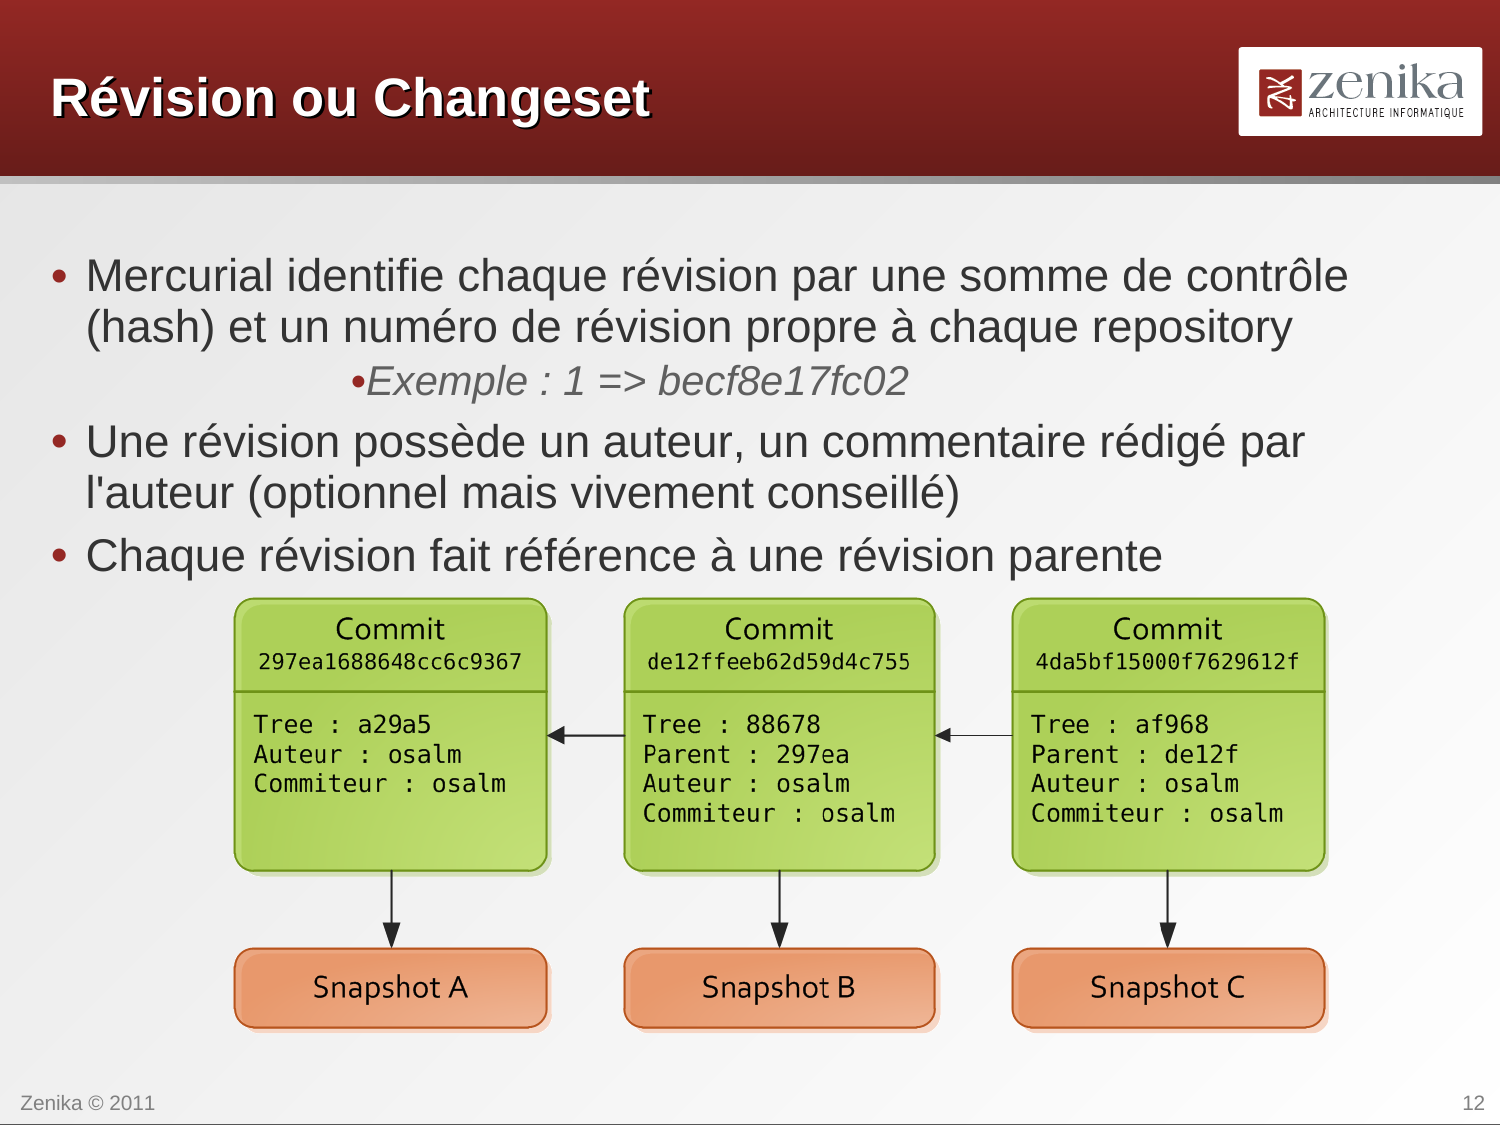

# Révision ou Changeset
Mercurial identifie chaque révision par une somme de contrôle (hash) et un numéro de révision propre à chaque repository
Exemple : 1 => becf8e17fc02
Une révision possède un auteur, un commentaire rédigé par l'auteur (optionnel mais vivement conseillé)
Chaque révision fait référence à une révision parente